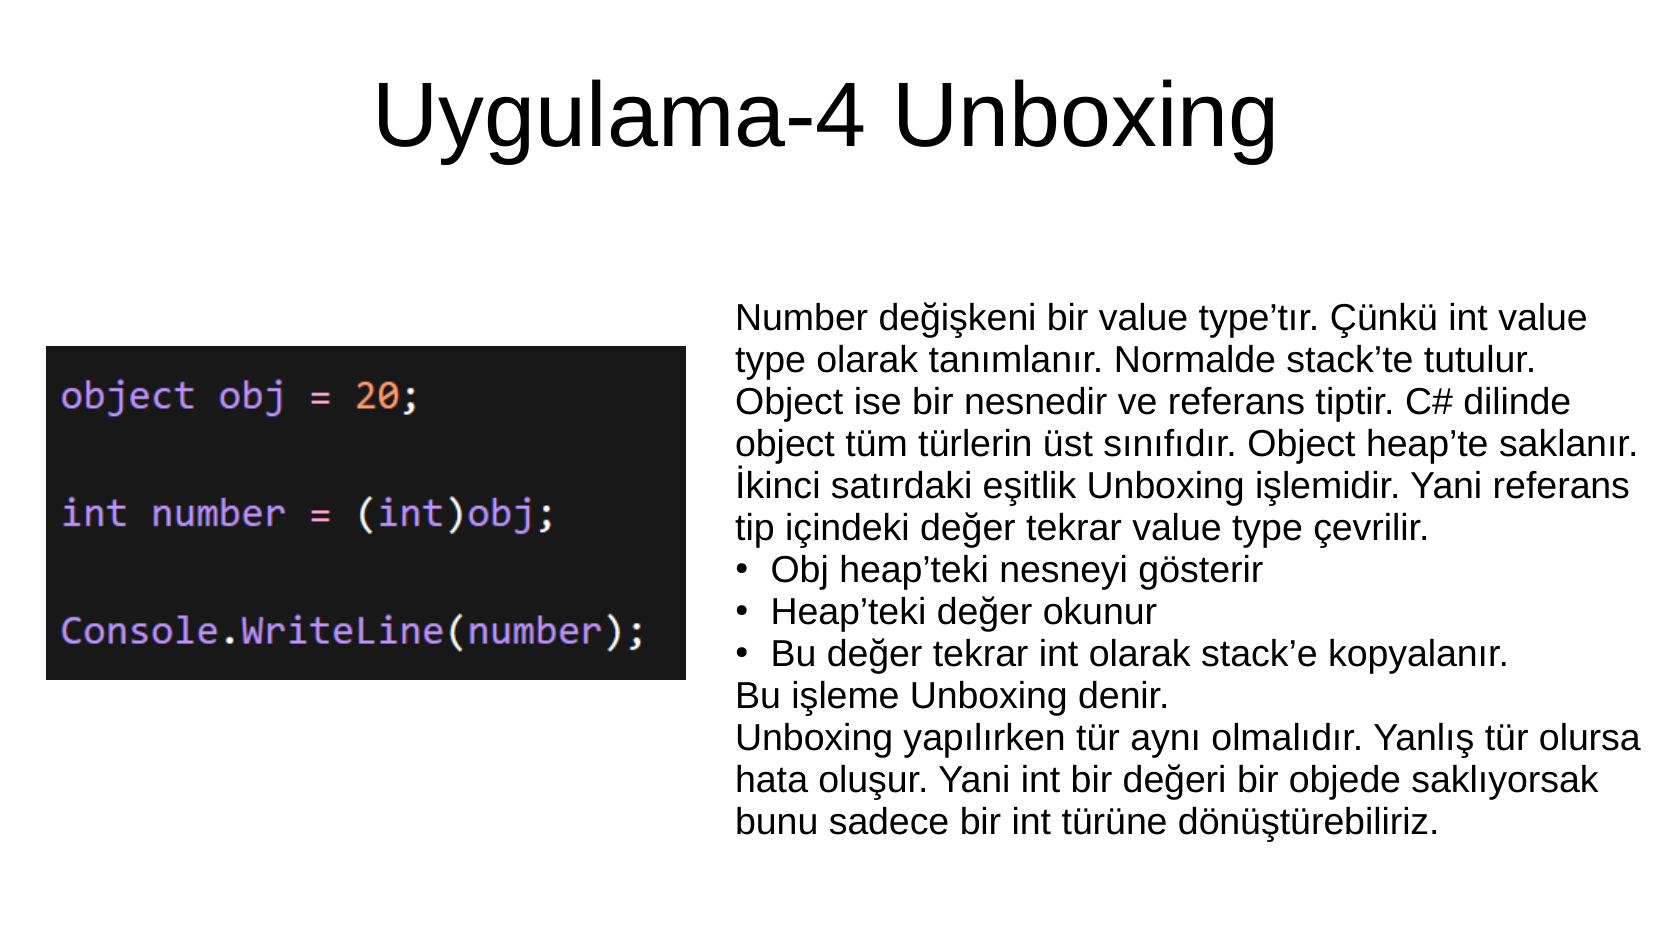

# Uygulama-4 Unboxing
Number değişkeni bir value type’tır. Çünkü int value type olarak tanımlanır. Normalde stack’te tutulur.
Object ise bir nesnedir ve referans tiptir. C# dilinde object tüm türlerin üst sınıfıdır. Object heap’te saklanır.
İkinci satırdaki eşitlik Unboxing işlemidir. Yani referans tip içindeki değer tekrar value type çevrilir.
Obj heap’teki nesneyi gösterir
Heap’teki değer okunur
Bu değer tekrar int olarak stack’e kopyalanır.
Bu işleme Unboxing denir.
Unboxing yapılırken tür aynı olmalıdır. Yanlış tür olursa hata oluşur. Yani int bir değeri bir objede saklıyorsak bunu sadece bir int türüne dönüştürebiliriz.